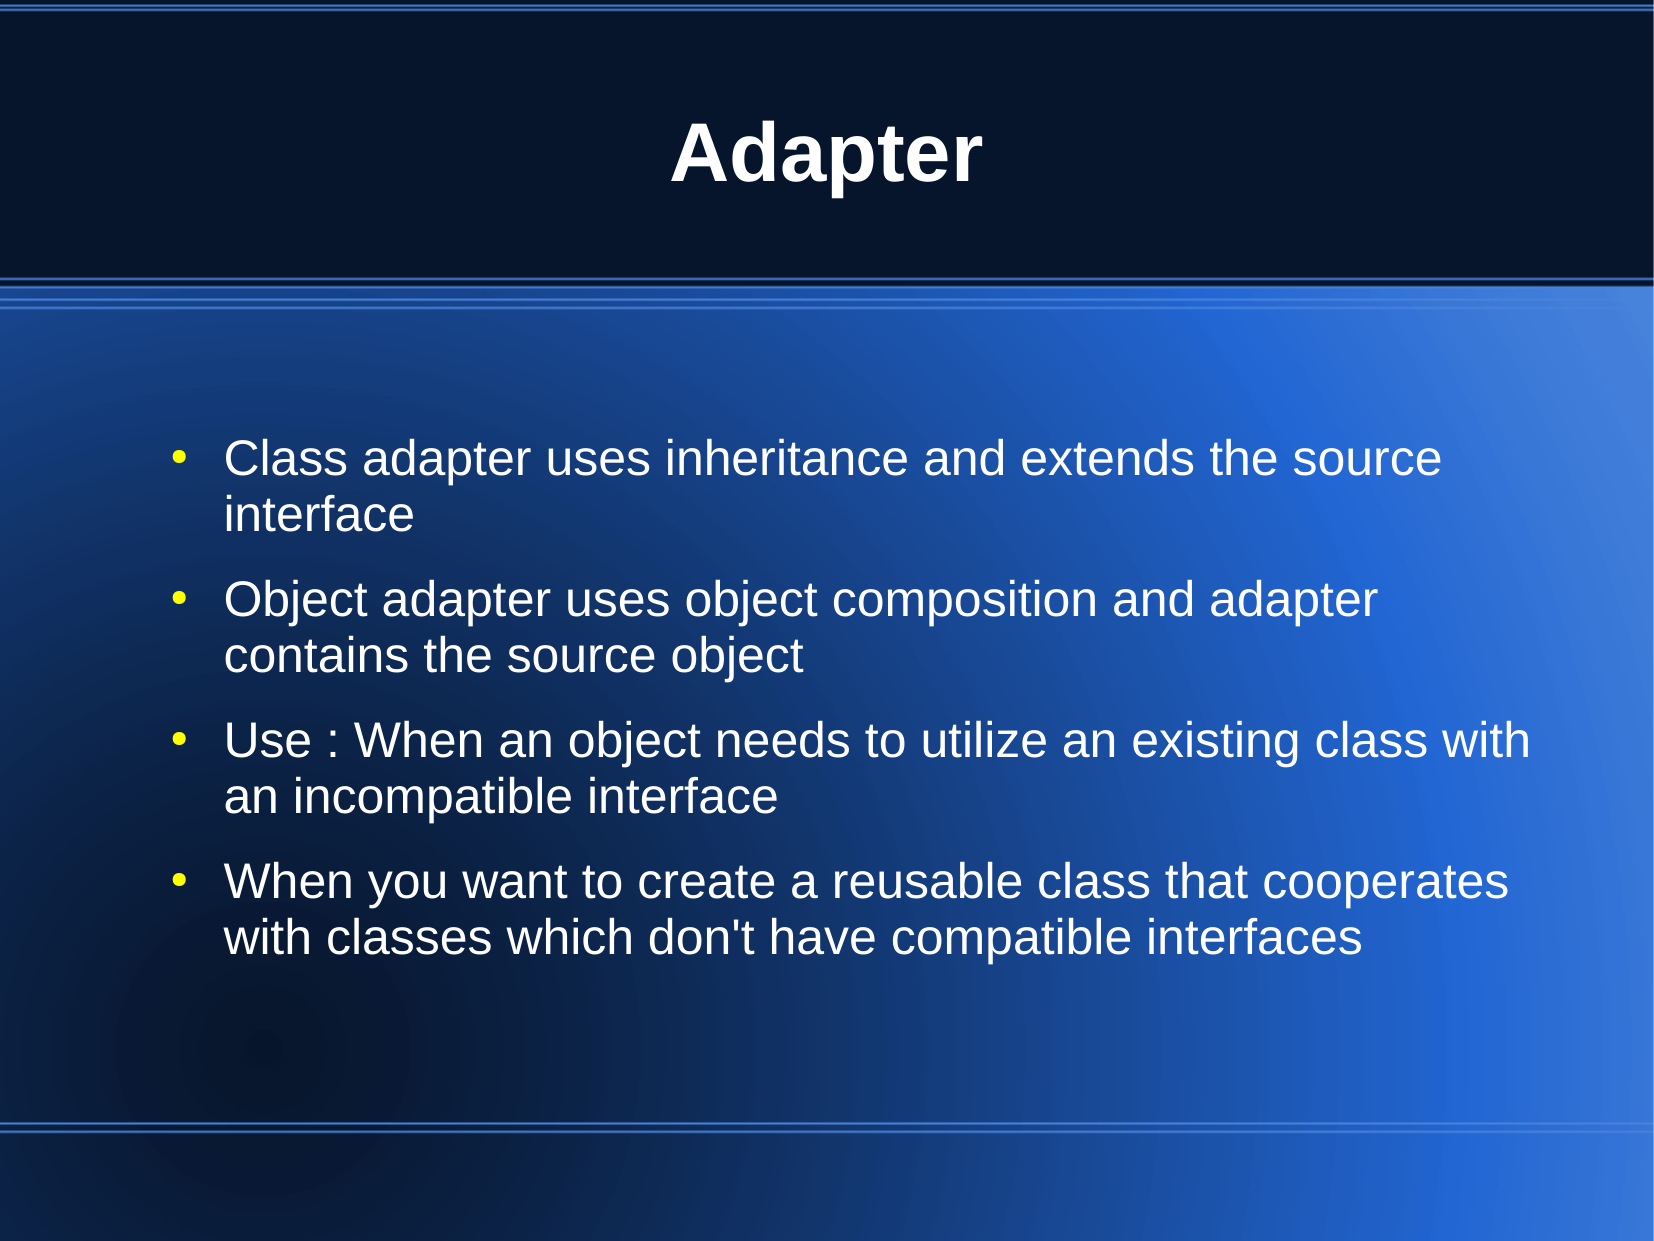

# Adapter
Class adapter uses inheritance and extends the source interface
Object adapter uses object composition and adapter contains the source object
Use : When an object needs to utilize an existing class with an incompatible interface
When you want to create a reusable class that cooperates with classes which don't have compatible interfaces